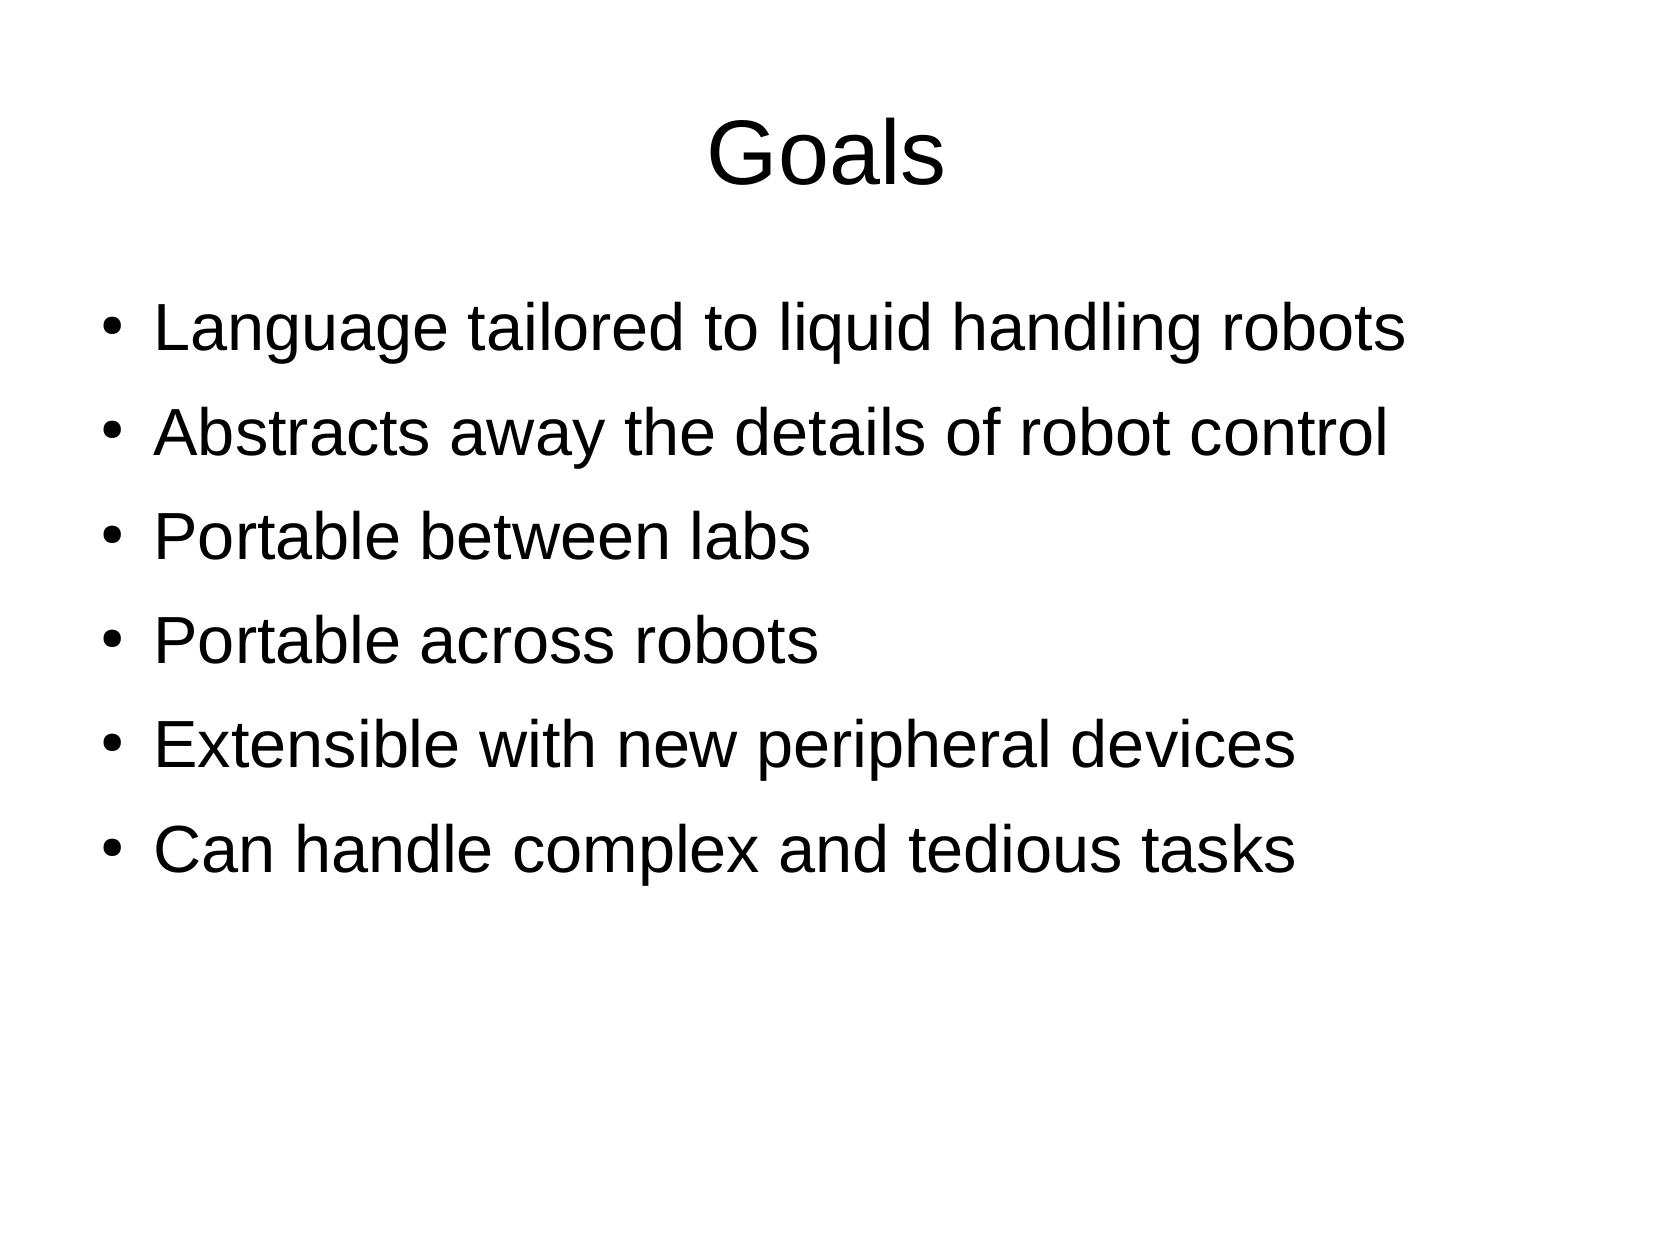

# Goals
Language tailored to liquid handling robots
Abstracts away the details of robot control
Portable between labs
Portable across robots
Extensible with new peripheral devices
Can handle complex and tedious tasks